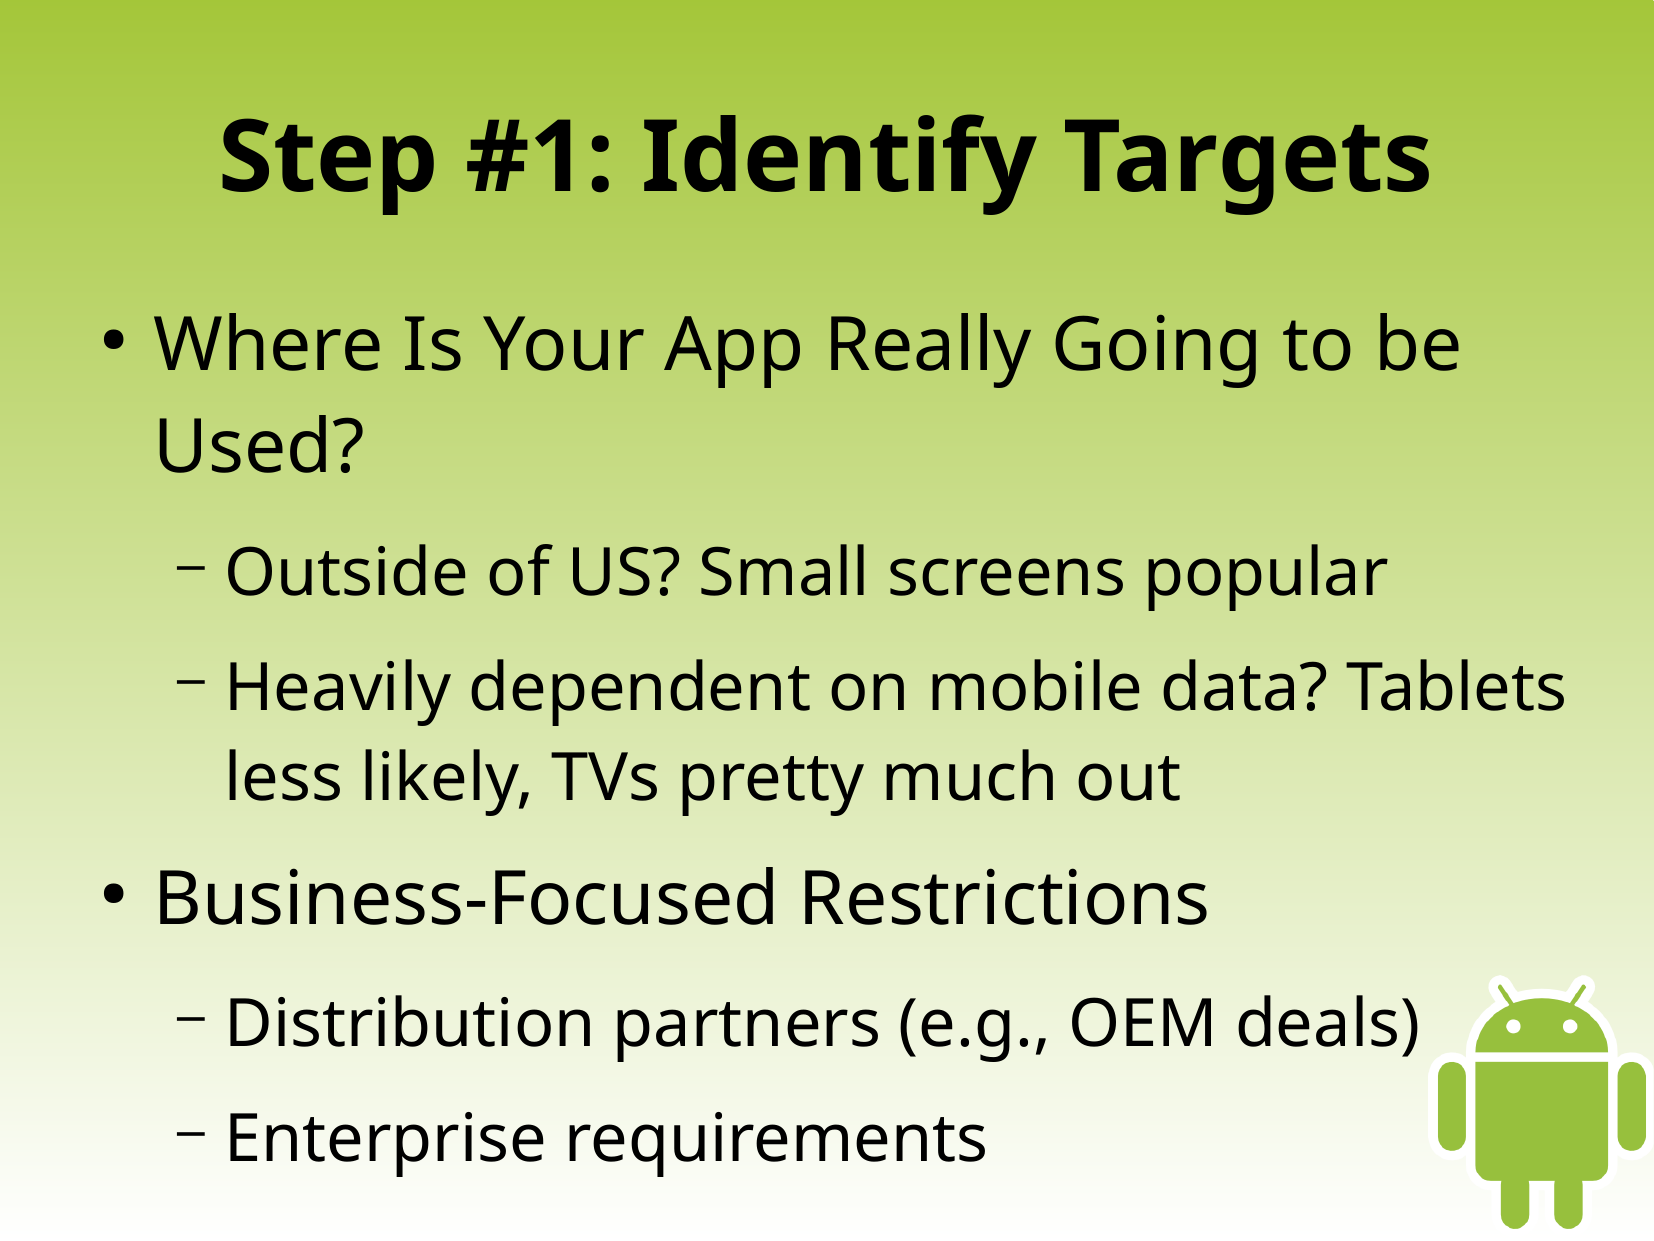

# Step #1: Identify Targets
Where Is Your App Really Going to be Used?
Outside of US? Small screens popular
Heavily dependent on mobile data? Tablets less likely, TVs pretty much out
Business-Focused Restrictions
Distribution partners (e.g., OEM deals)
Enterprise requirements